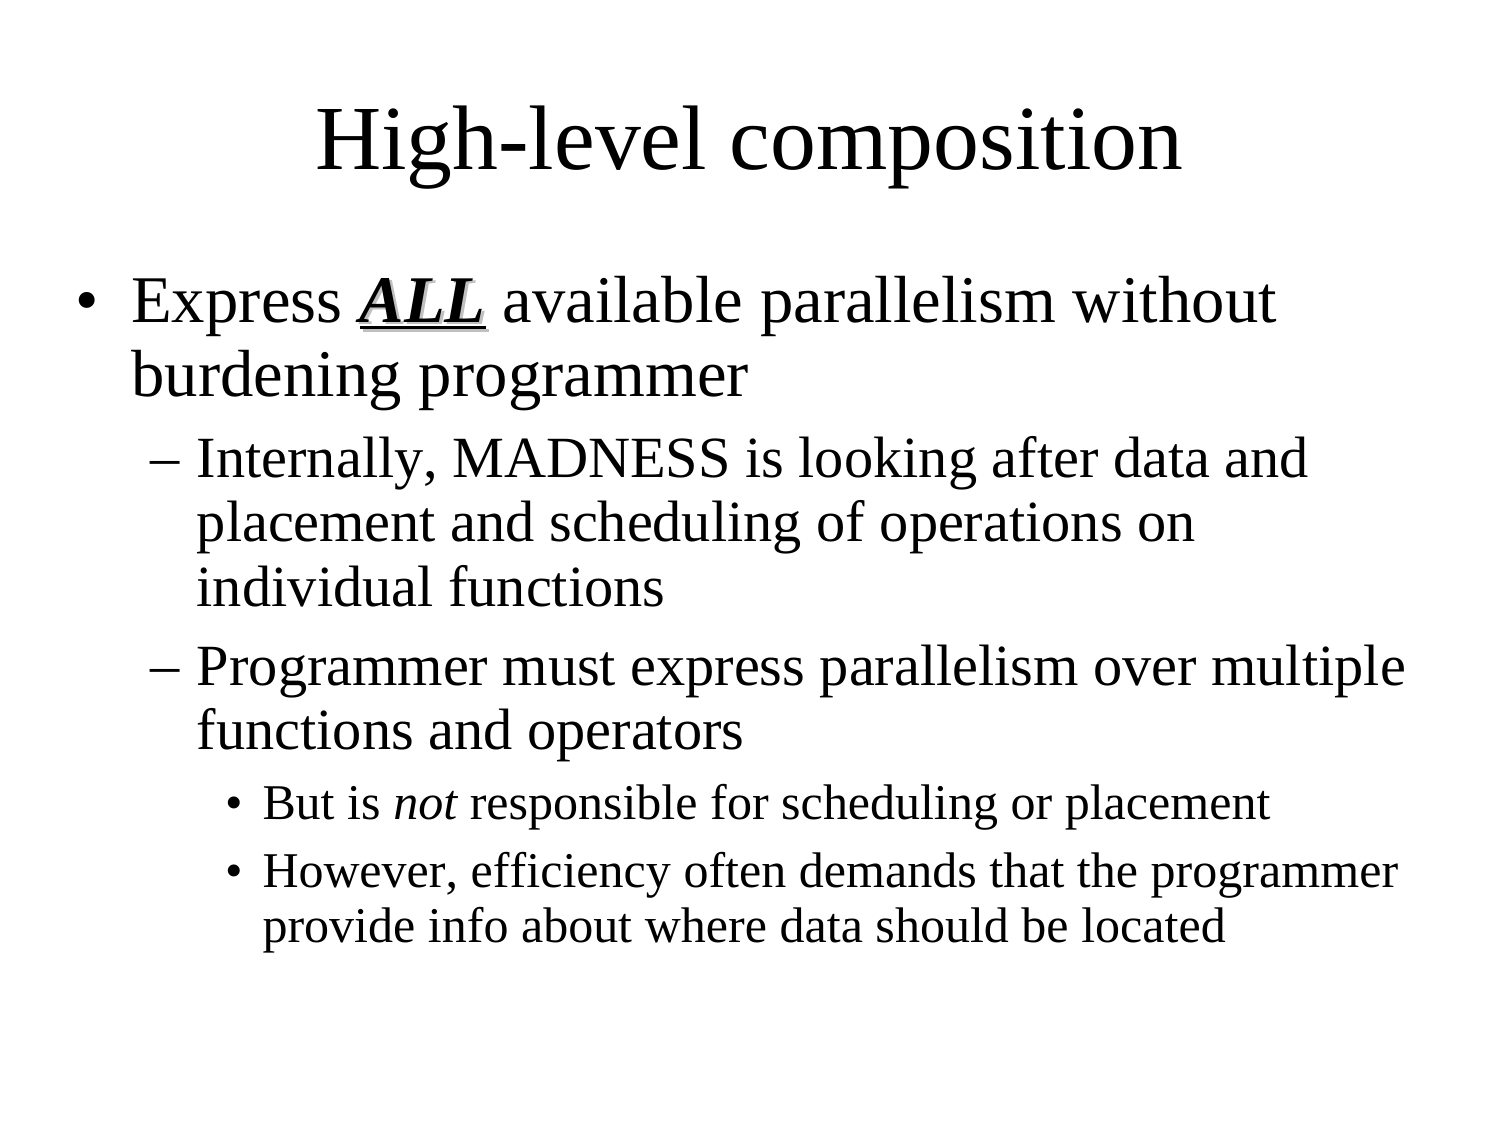

# High-level composition
Express ALL available parallelism without burdening programmer
Internally, MADNESS is looking after data and placement and scheduling of operations on individual functions
Programmer must express parallelism over multiple functions and operators
But is not responsible for scheduling or placement
However, efficiency often demands that the programmer provide info about where data should be located